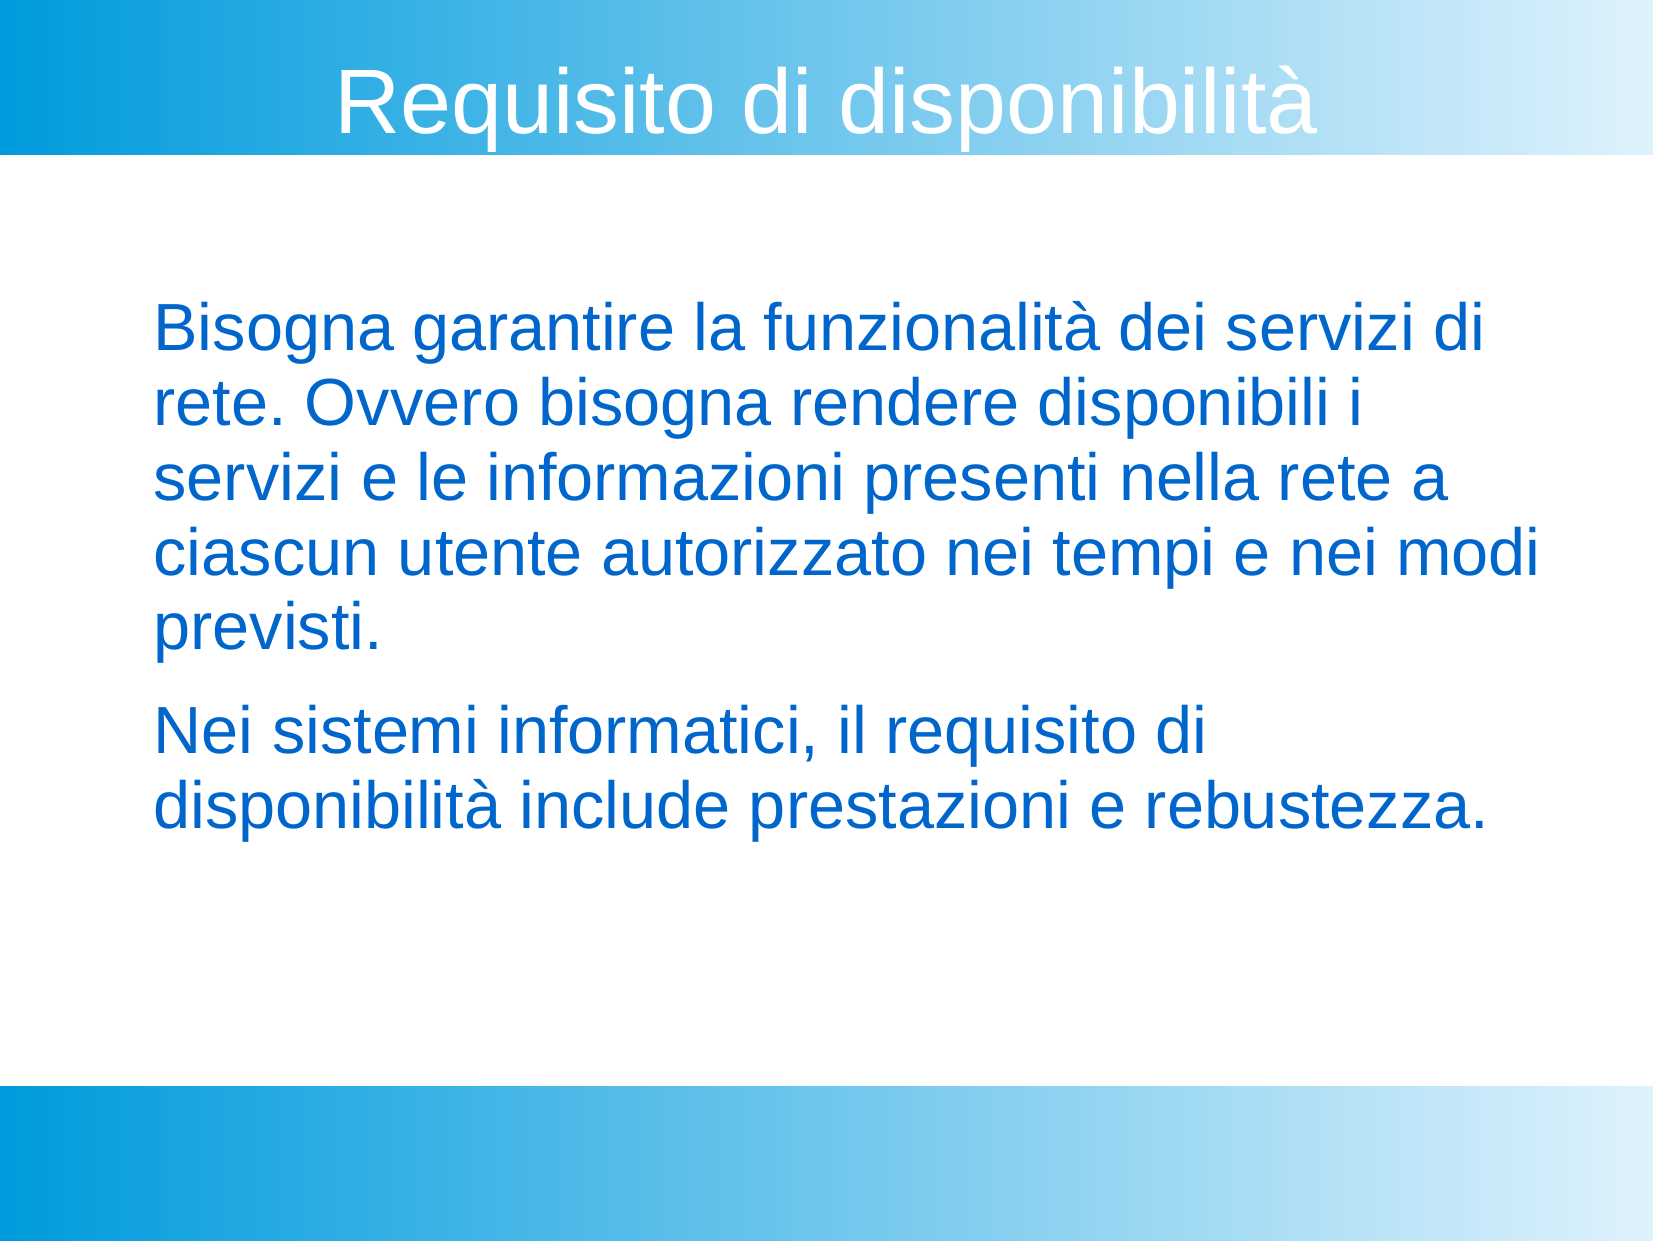

# Requisito di disponibilità
Bisogna garantire la funzionalità dei servizi di rete. Ovvero bisogna rendere disponibili i servizi e le informazioni presenti nella rete a ciascun utente autorizzato nei tempi e nei modi previsti.
Nei sistemi informatici, il requisito di disponibilità include prestazioni e rebustezza.